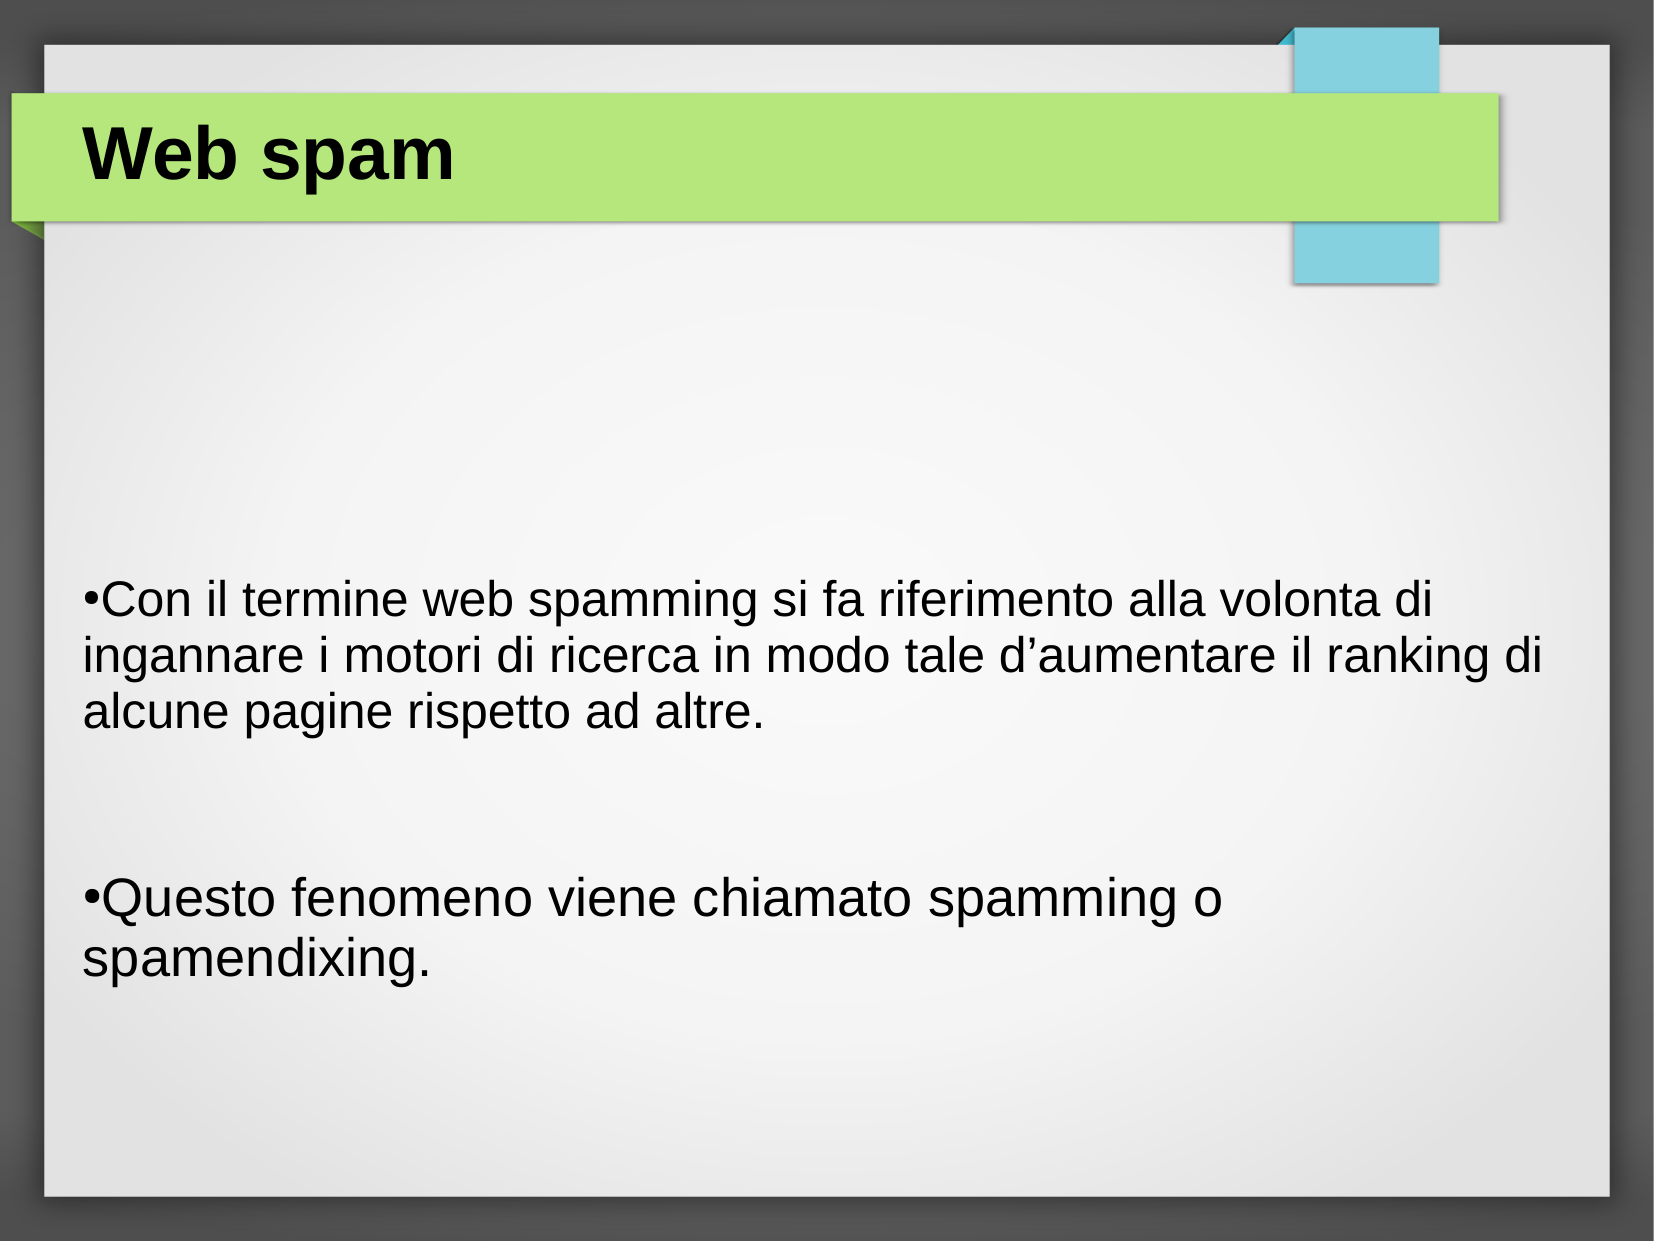

# Web spam
Con il termine web spamming si fa riferimento alla volonta di ingannare i motori di ricerca in modo tale d’aumentare il ranking di alcune pagine rispetto ad altre.
Questo fenomeno viene chiamato spamming o spamendixing.